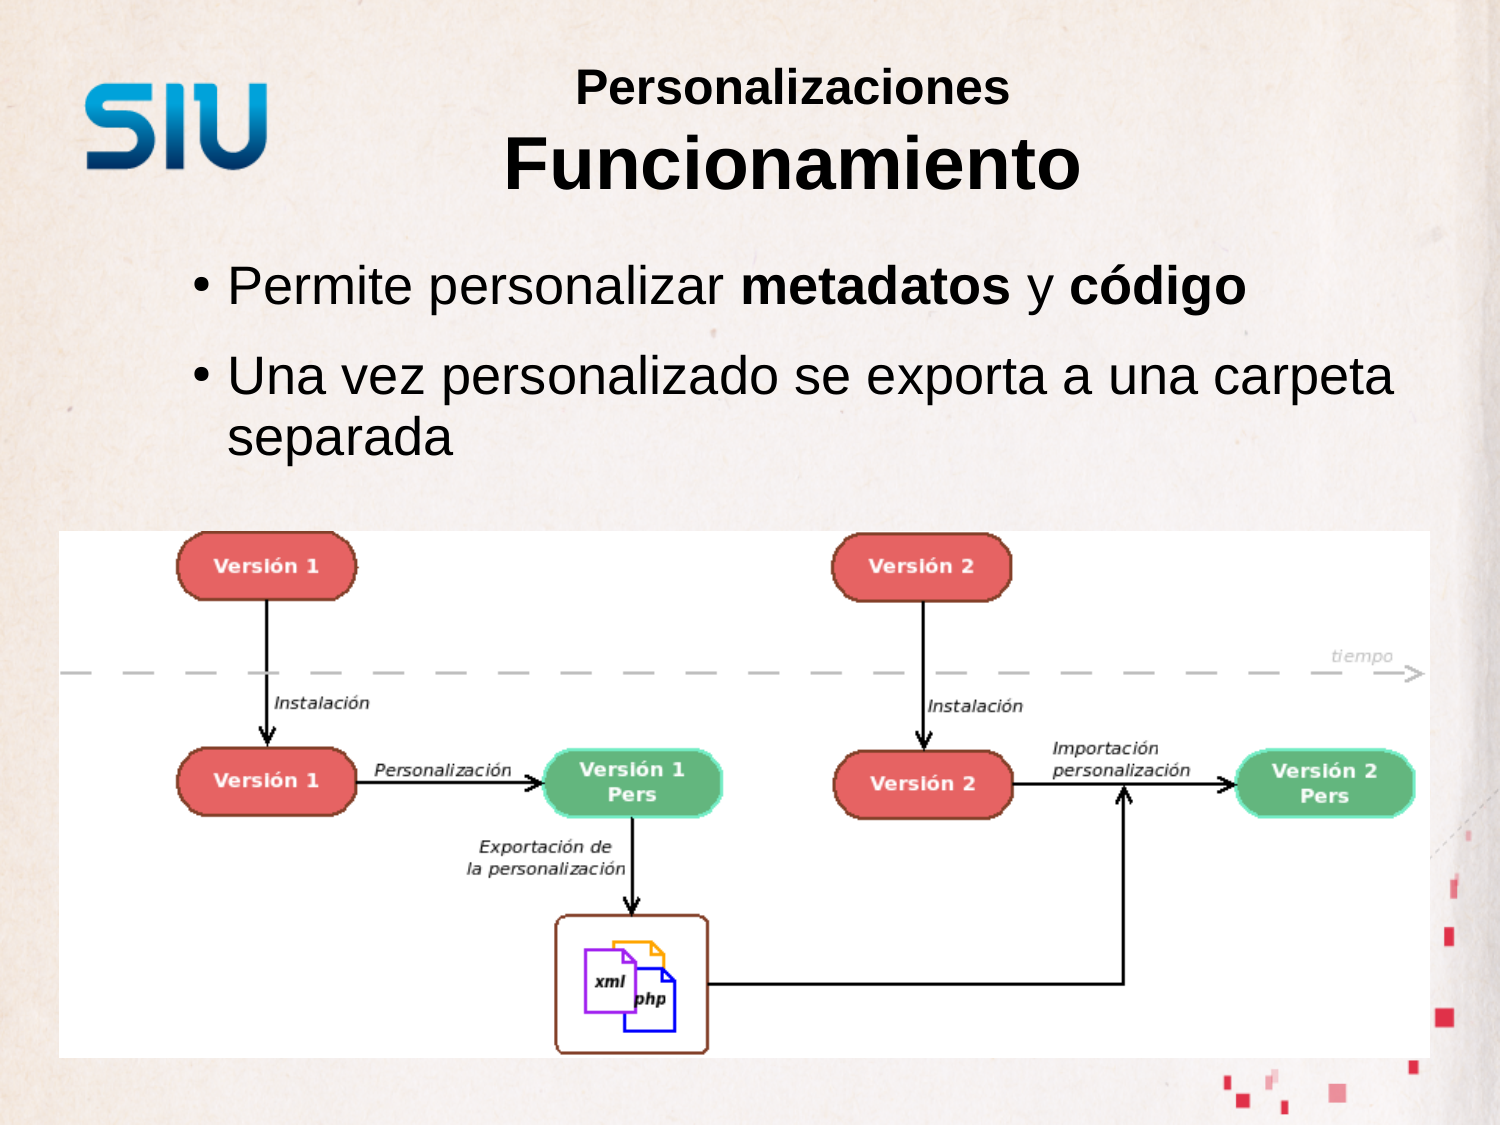

Personalizaciones
Funcionamiento
Permite personalizar metadatos y código
Una vez personalizado se exporta a una carpeta separada